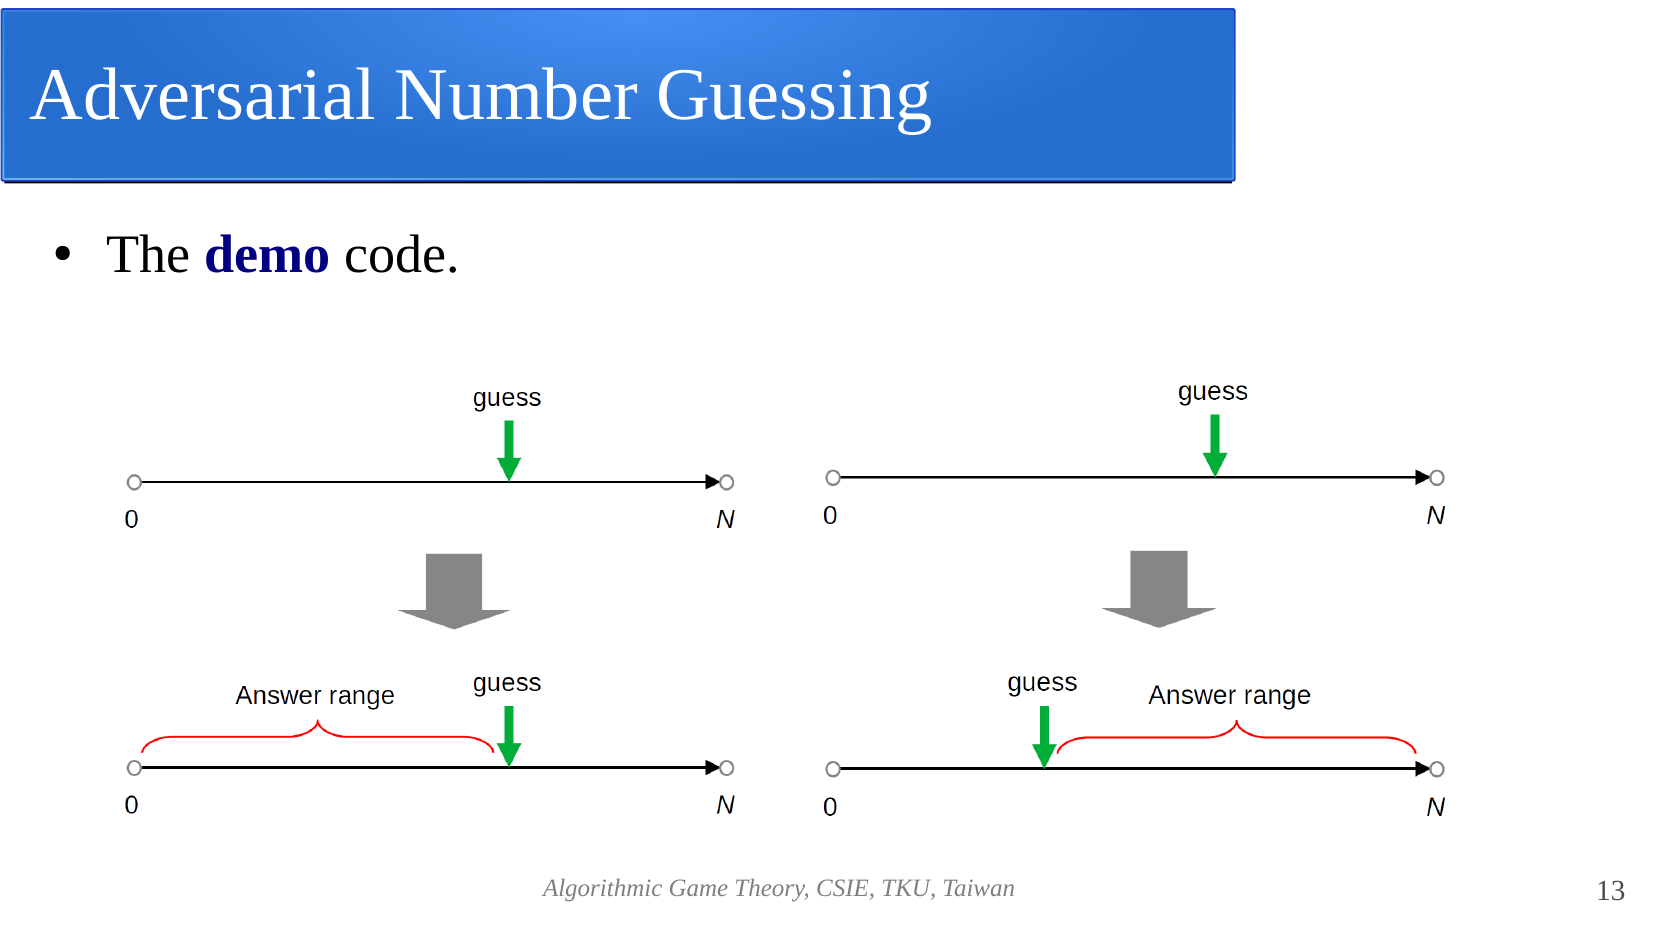

# Adversarial Number Guessing
The demo code.
Algorithmic Game Theory, CSIE, TKU, Taiwan
13